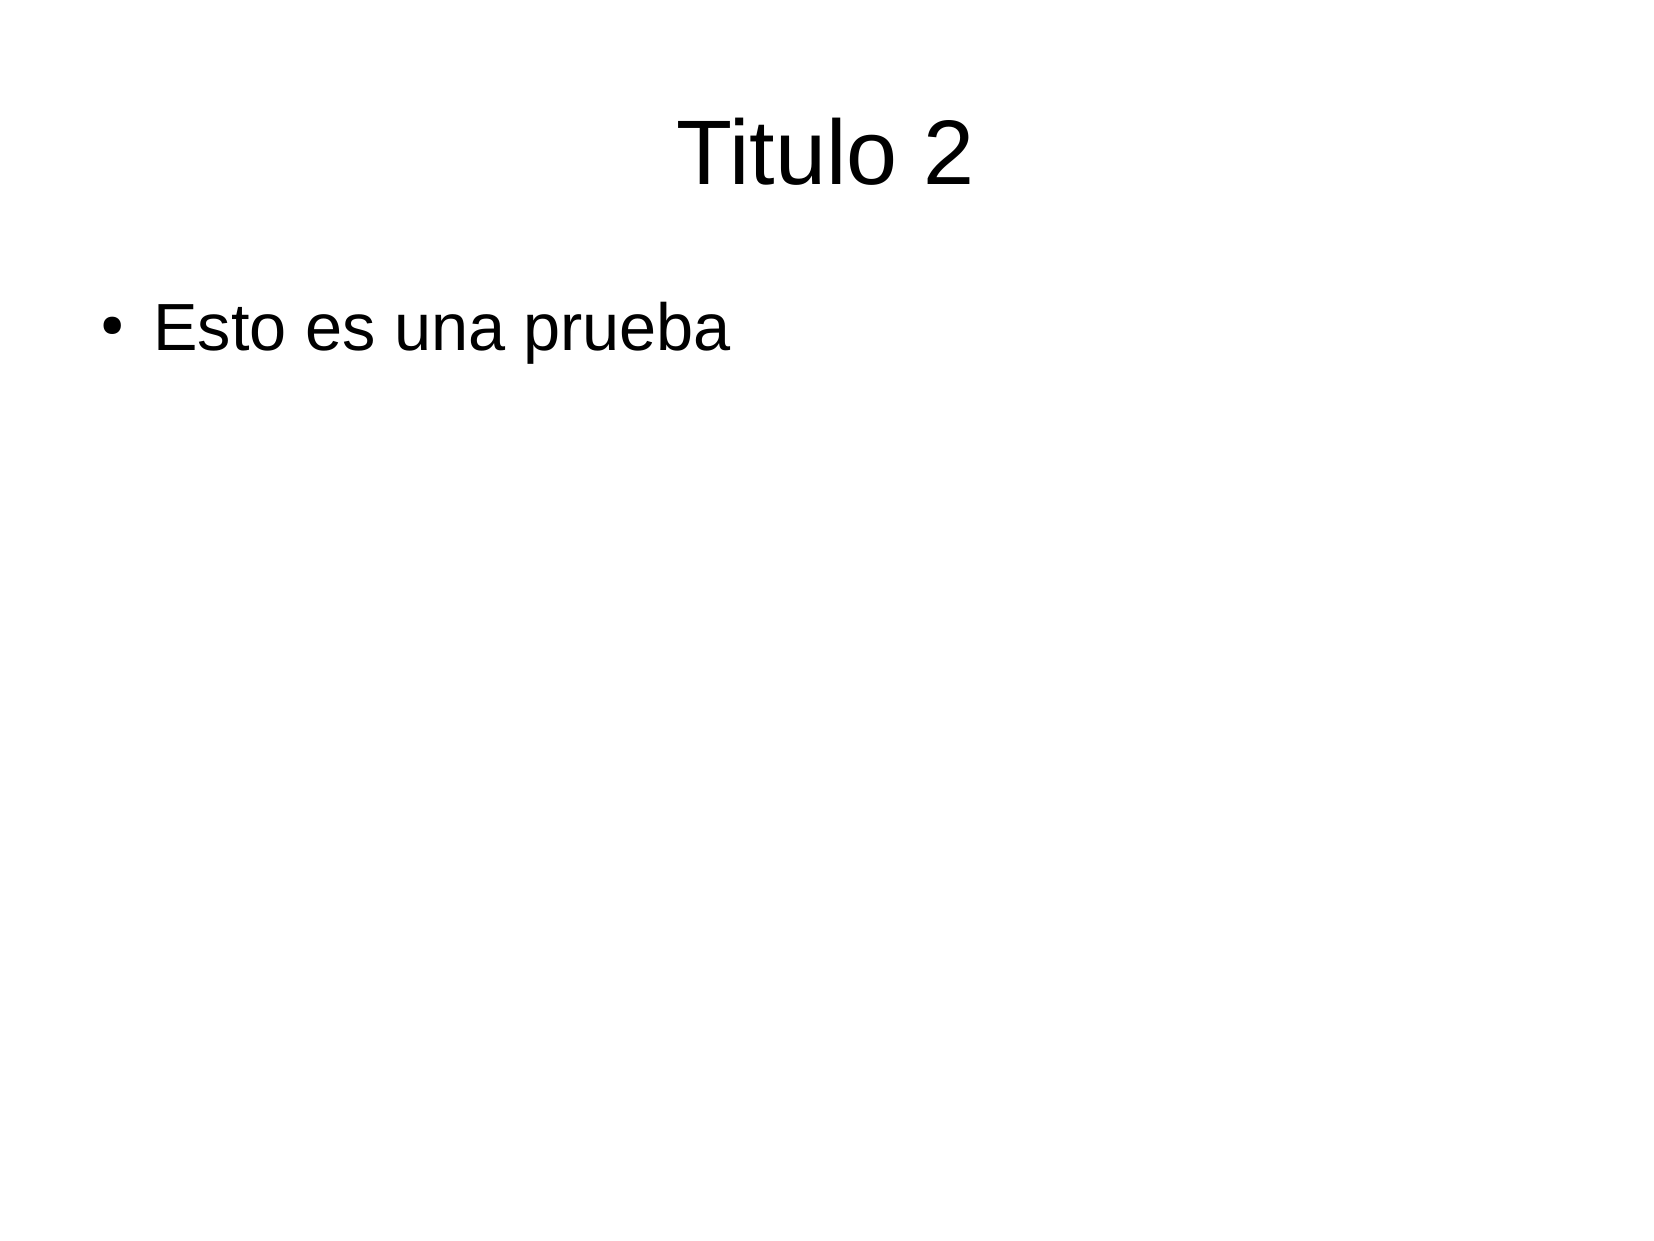

# Titulo 2
Esto es una prueba